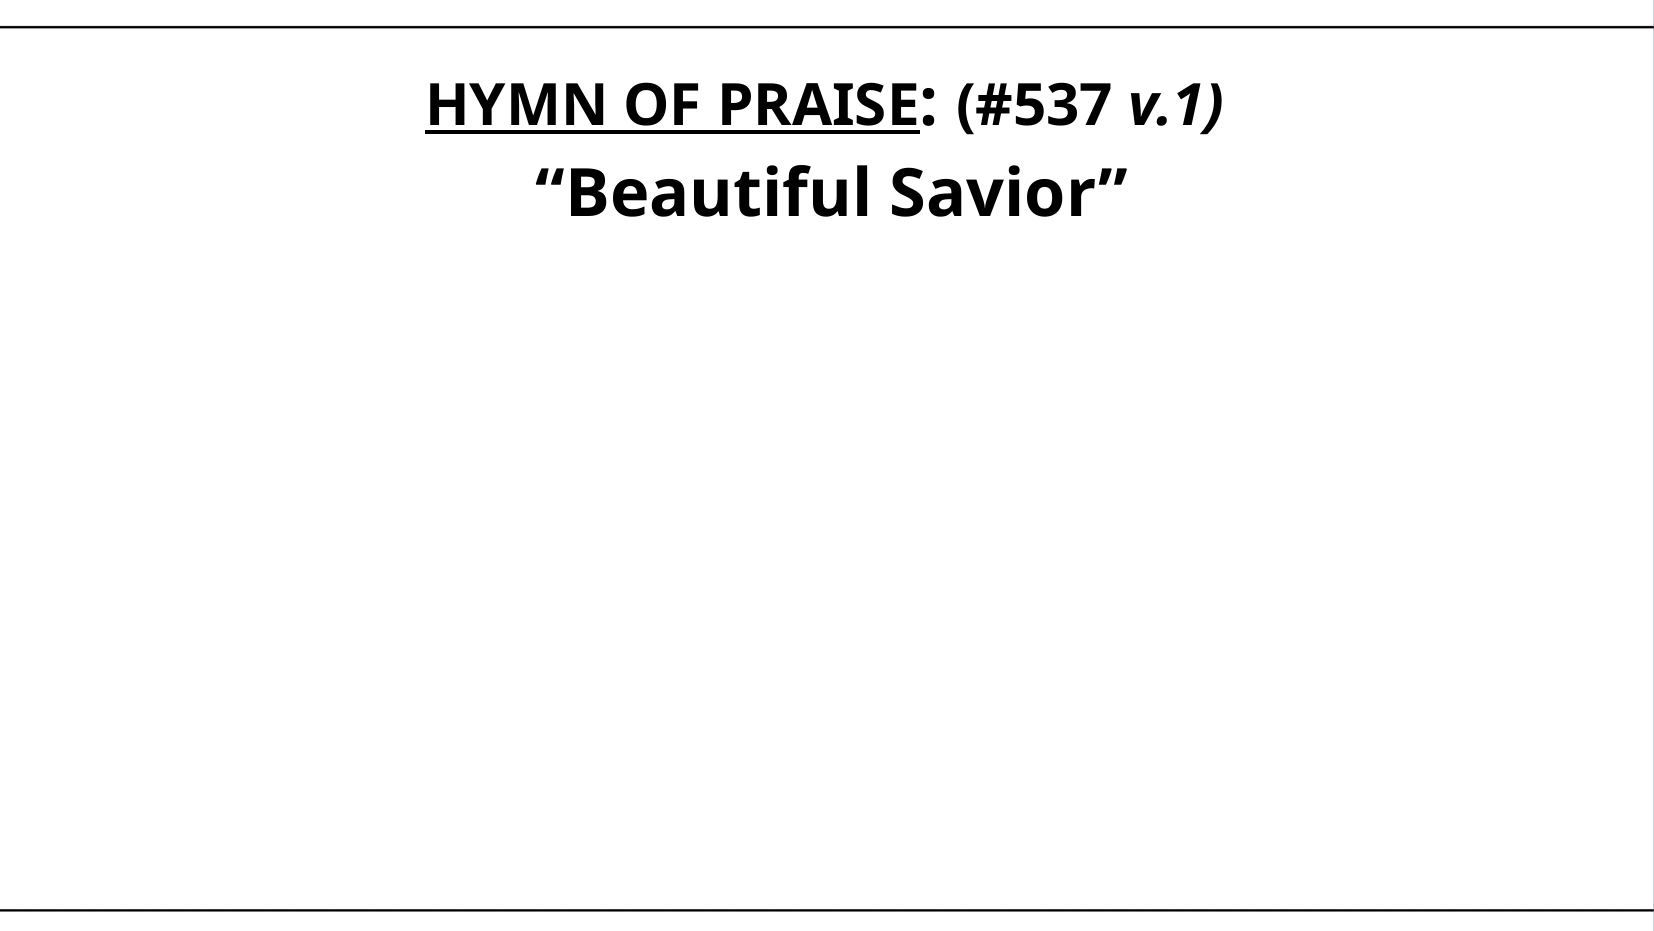

HYMN OF PRAISE: (#537 v.1)
“Beautiful Savior”